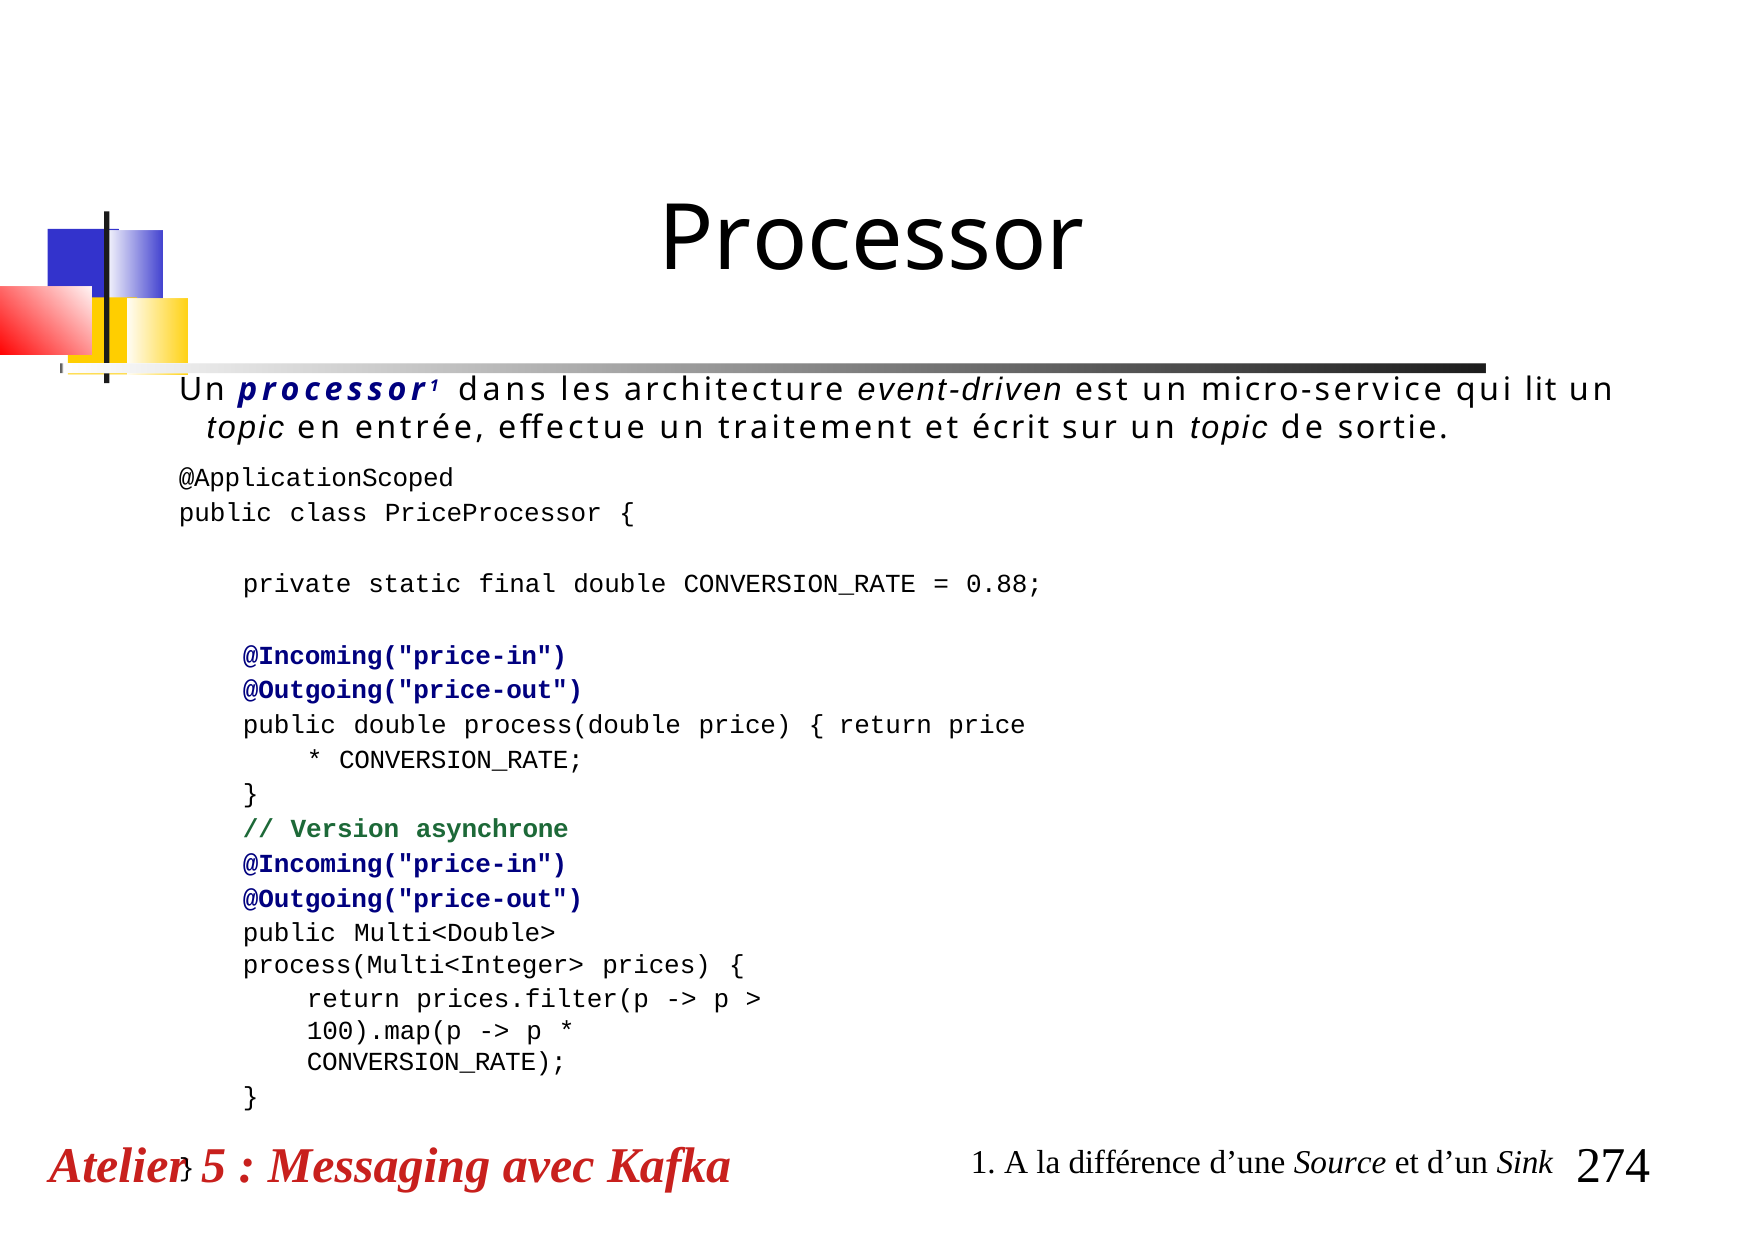

# Processor
Un processor1 dans les architecture event-driven est un micro-service qui lit un
topic en entrée, effectue un traitement et écrit sur un topic de sortie.
@ApplicationScoped
public class PriceProcessor {
private static final double CONVERSION_RATE = 0.88;
@Incoming("price-in") @Outgoing("price-out")
public double process(double price) { return price * CONVERSION_RATE;
}
// Version asynchrone @Incoming("price-in")
@Outgoing("price-out")
public Multi<Double> process(Multi<Integer> prices) {
return prices.filter(p -> p > 100).map(p -> p * CONVERSION_RATE);
}
}
Atelier 5 : Messaging avec Kafka
274
1. A la différence d’une Source et d’un Sink